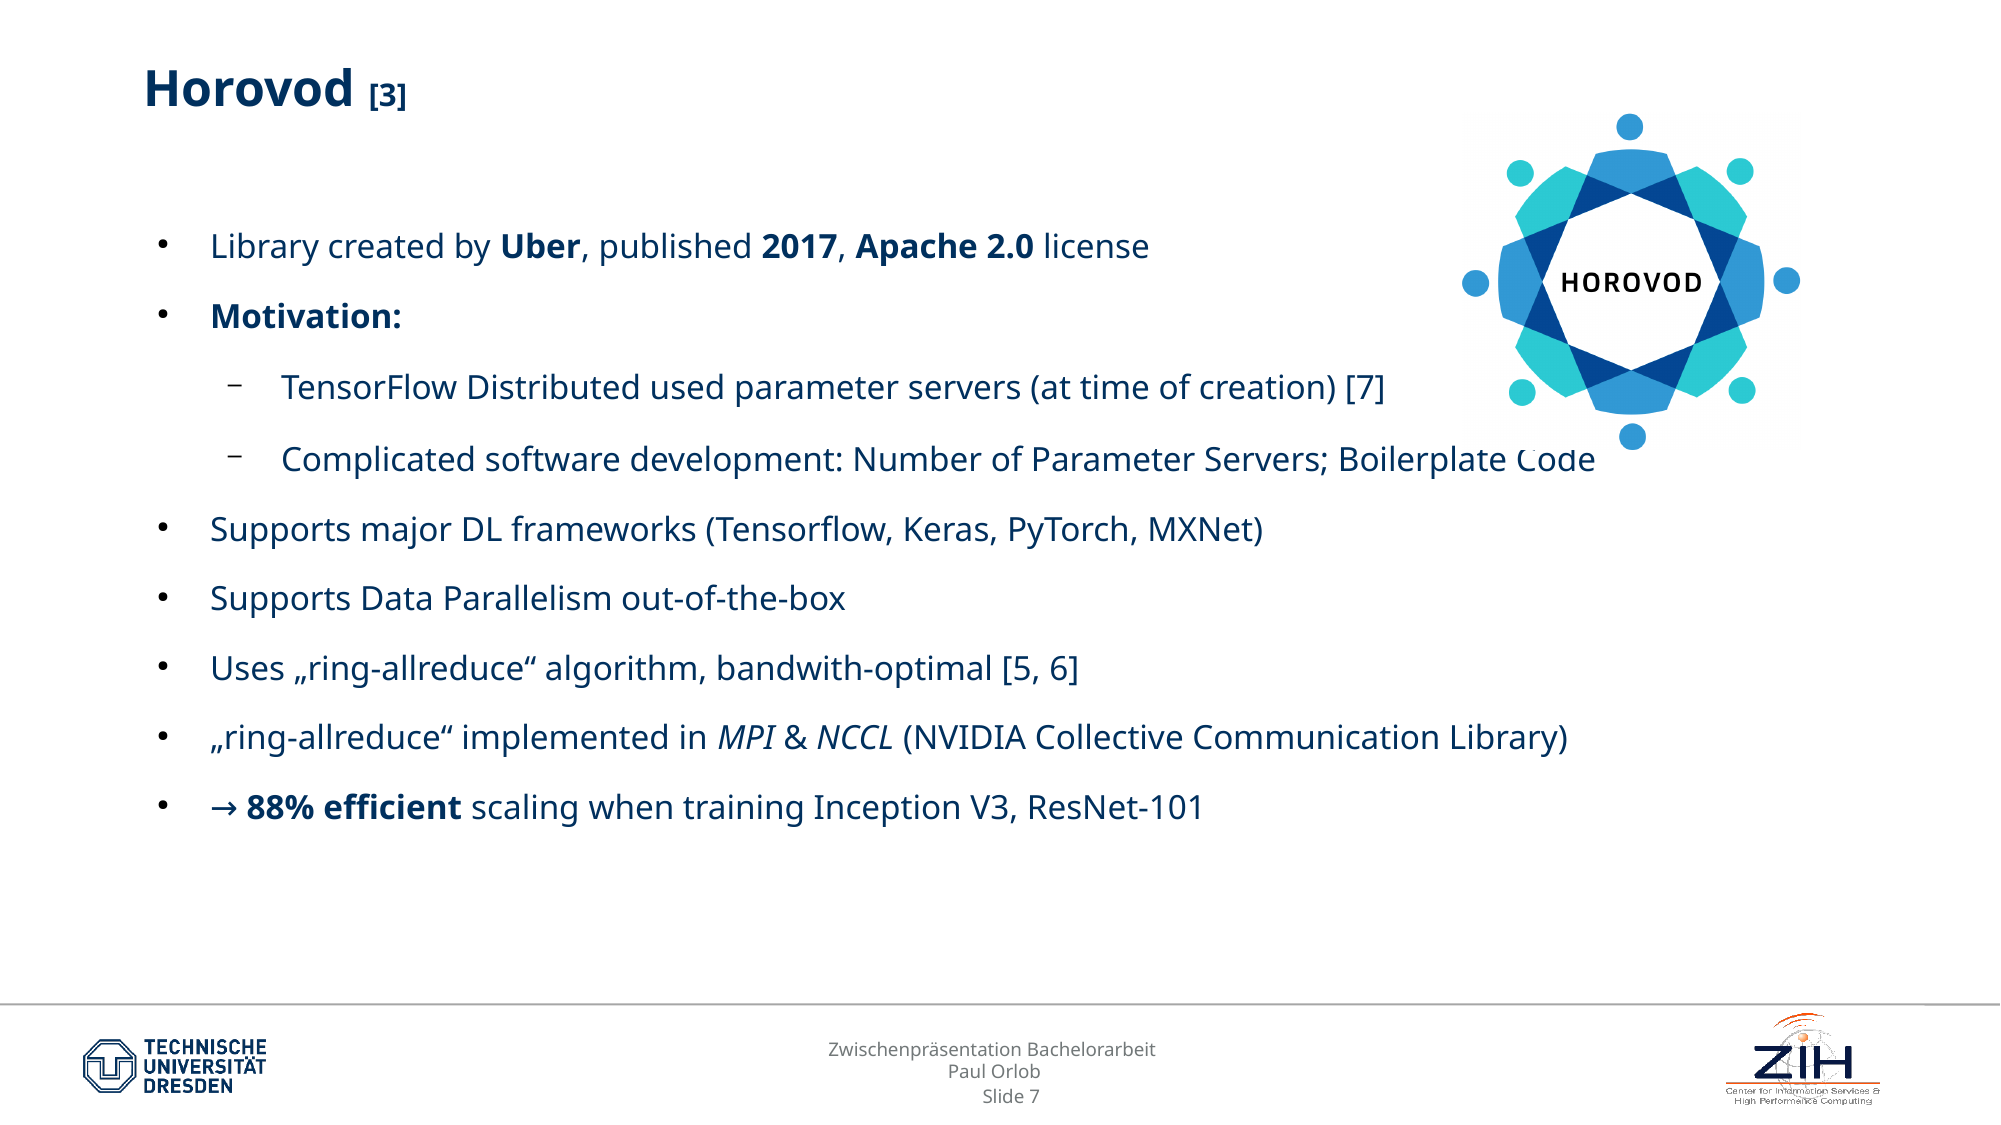

Horovod [3]
# Library created by Uber, published 2017, Apache 2.0 license
Motivation:
TensorFlow Distributed used parameter servers (at time of creation) [7]
Complicated software development: Number of Parameter Servers; Boilerplate Code
Supports major DL frameworks (Tensorflow, Keras, PyTorch, MXNet)
Supports Data Parallelism out-of-the-box
Uses „ring-allreduce“ algorithm, bandwith-optimal [5, 6]
„ring-allreduce“ implemented in MPI & NCCL (NVIDIA Collective Communication Library)
→ 88% efficient scaling when training Inception V3, ResNet-101